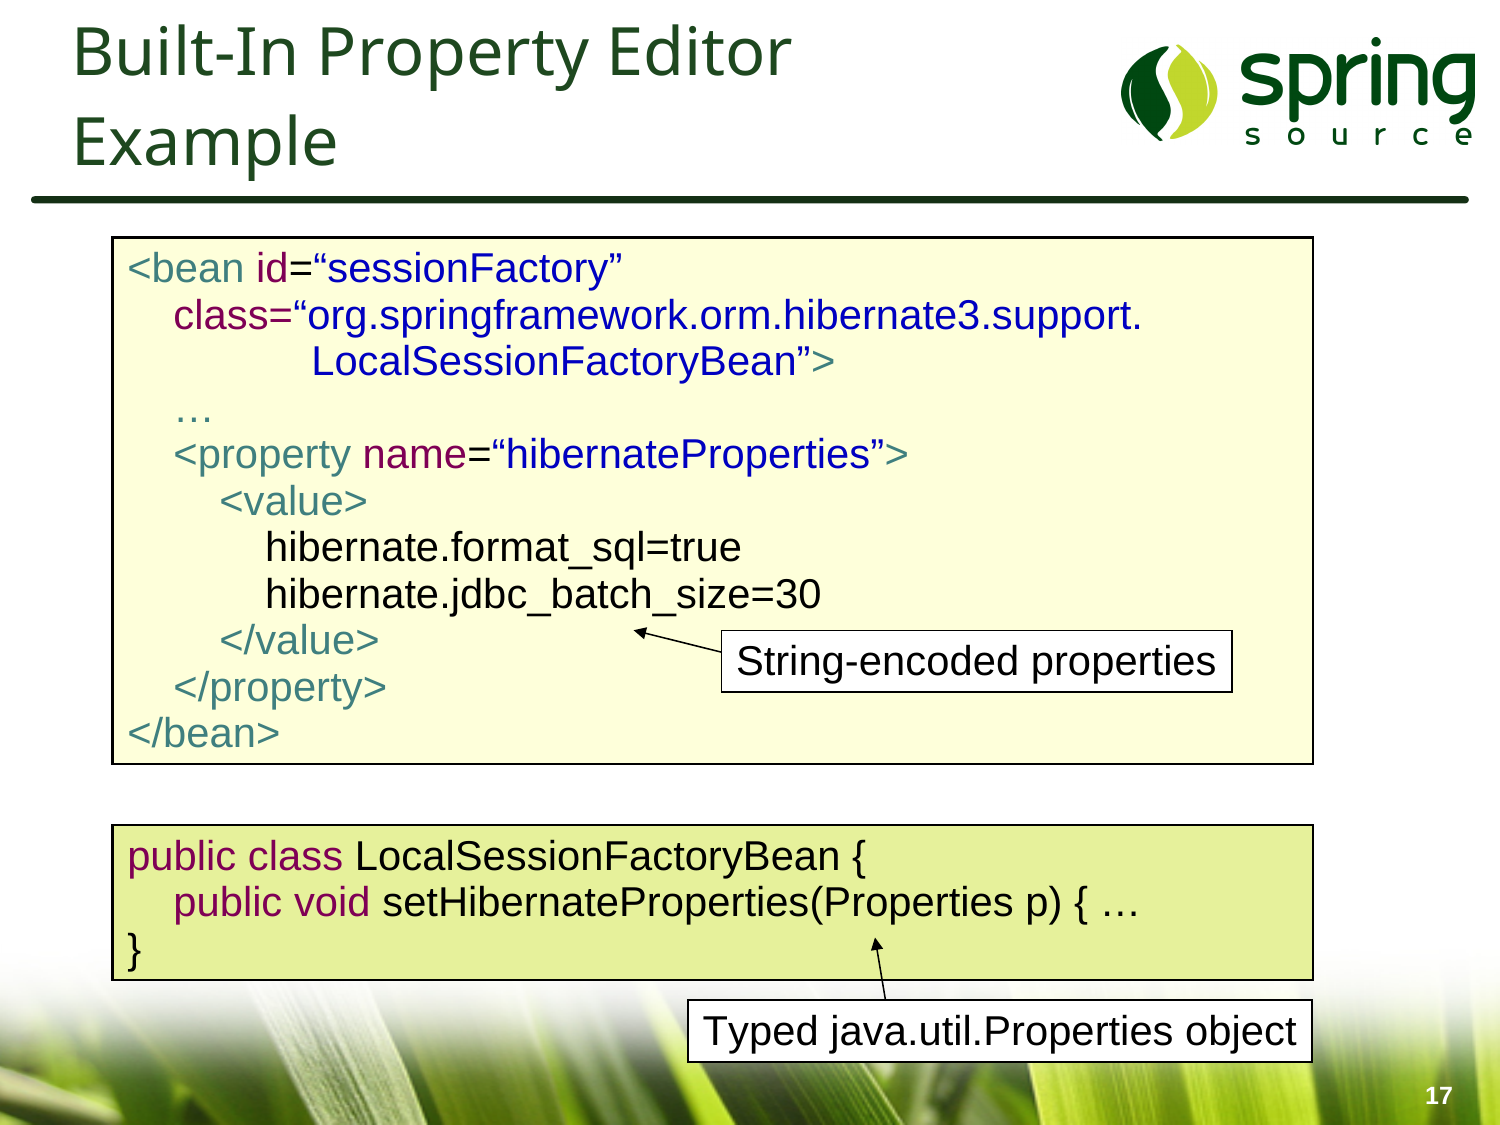

# Built-In Property Editor Example
<bean id=“sessionFactory”
 class=“org.springframework.orm.hibernate3.support.
 LocalSessionFactoryBean”>
 …
 <property name=“hibernateProperties”>
 <value>
 hibernate.format_sql=true
 hibernate.jdbc_batch_size=30
 </value>
 </property>
</bean>
String-encoded properties
public class LocalSessionFactoryBean {
 public void setHibernateProperties(Properties p) { …
}
Typed java.util.Properties object